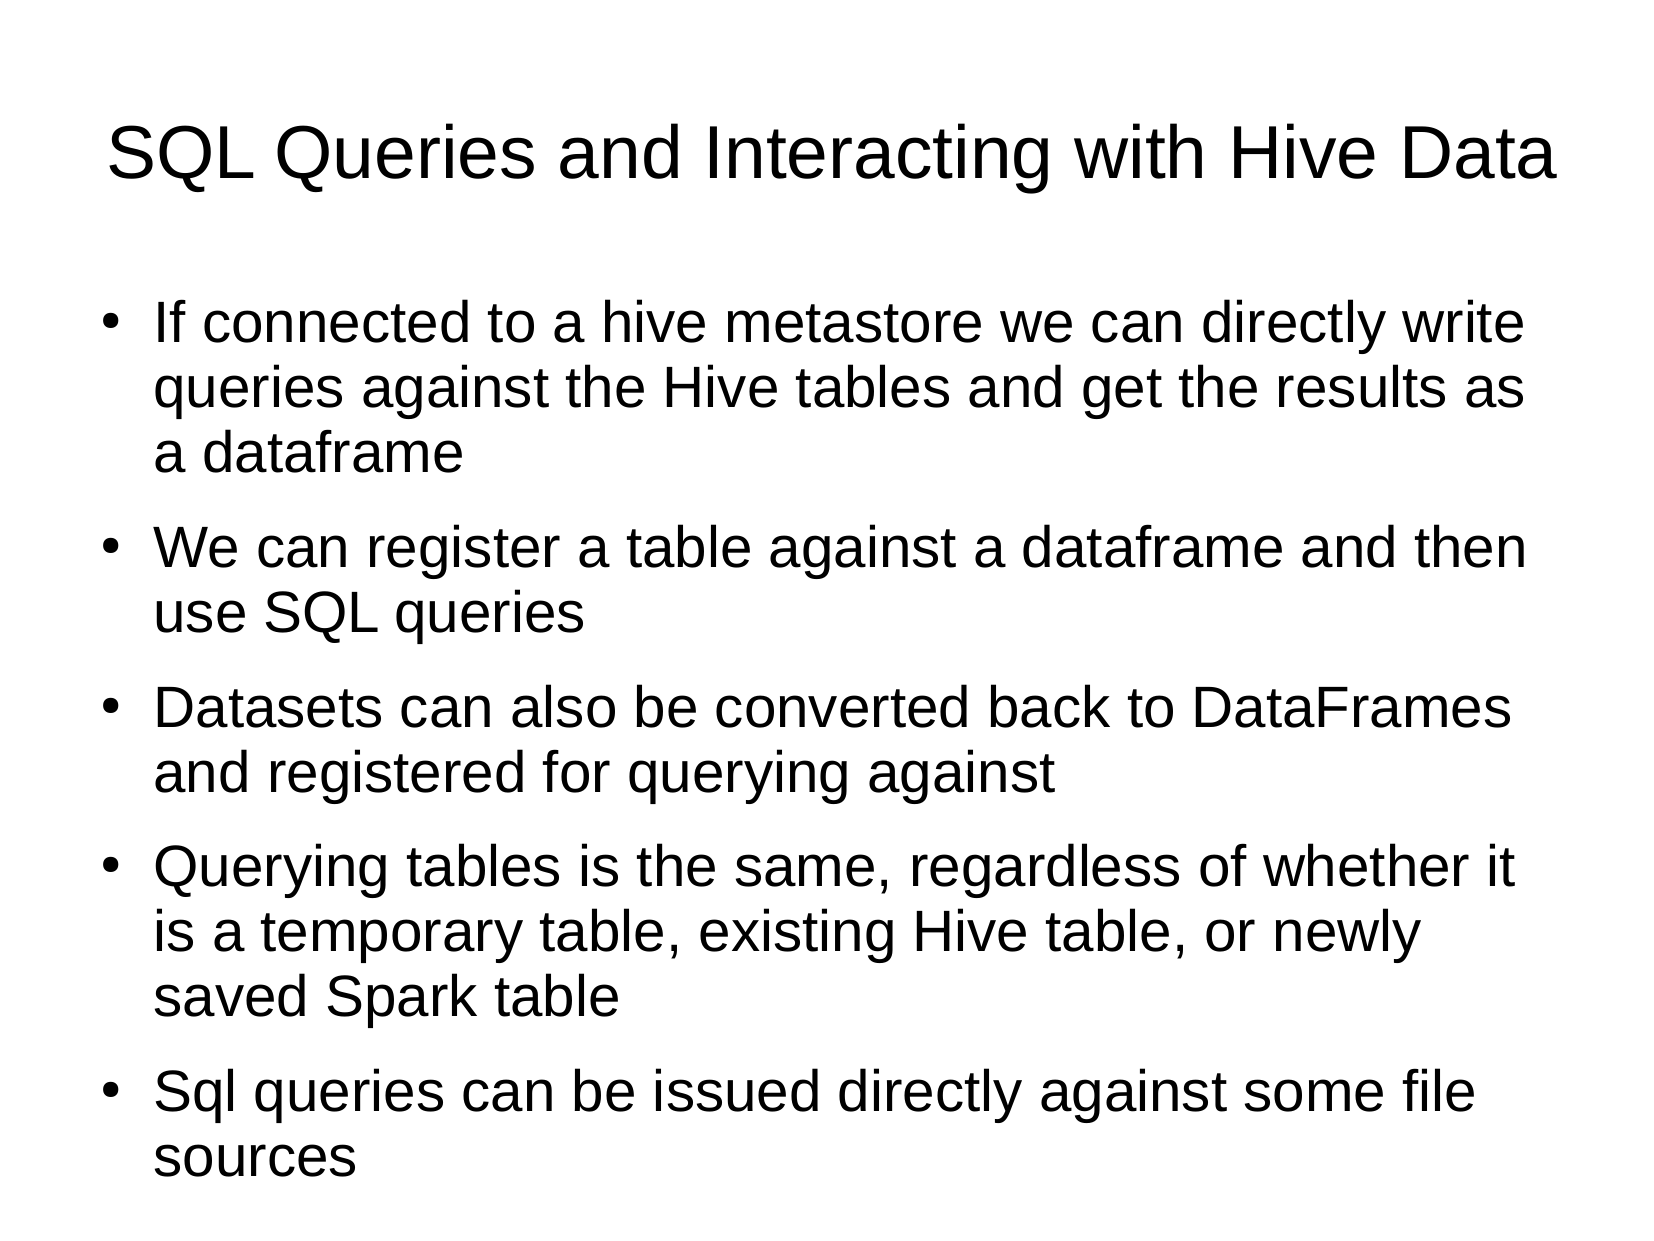

# SQL Queries and Interacting with Hive Data
If connected to a hive metastore we can directly write queries against the Hive tables and get the results as a dataframe
We can register a table against a dataframe and then use SQL queries
Datasets can also be converted back to DataFrames and registered for querying against
Querying tables is the same, regardless of whether it is a temporary table, existing Hive table, or newly saved Spark table
Sql queries can be issued directly against some file sources